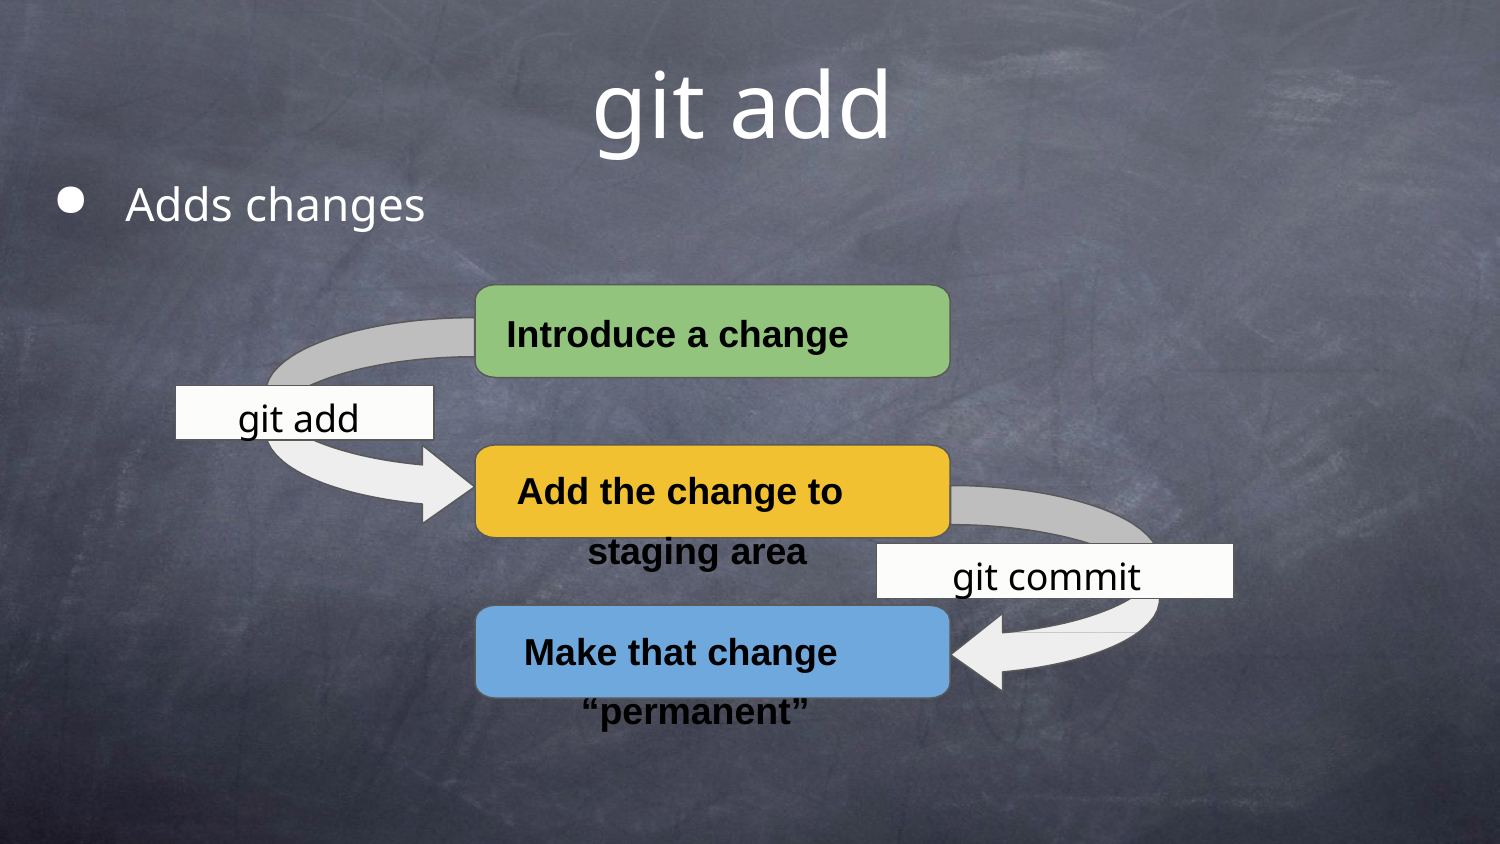

# git add
Adds changes
Introduce a change
git add
Add the change to staging area
git commit
Make that change “permanent”